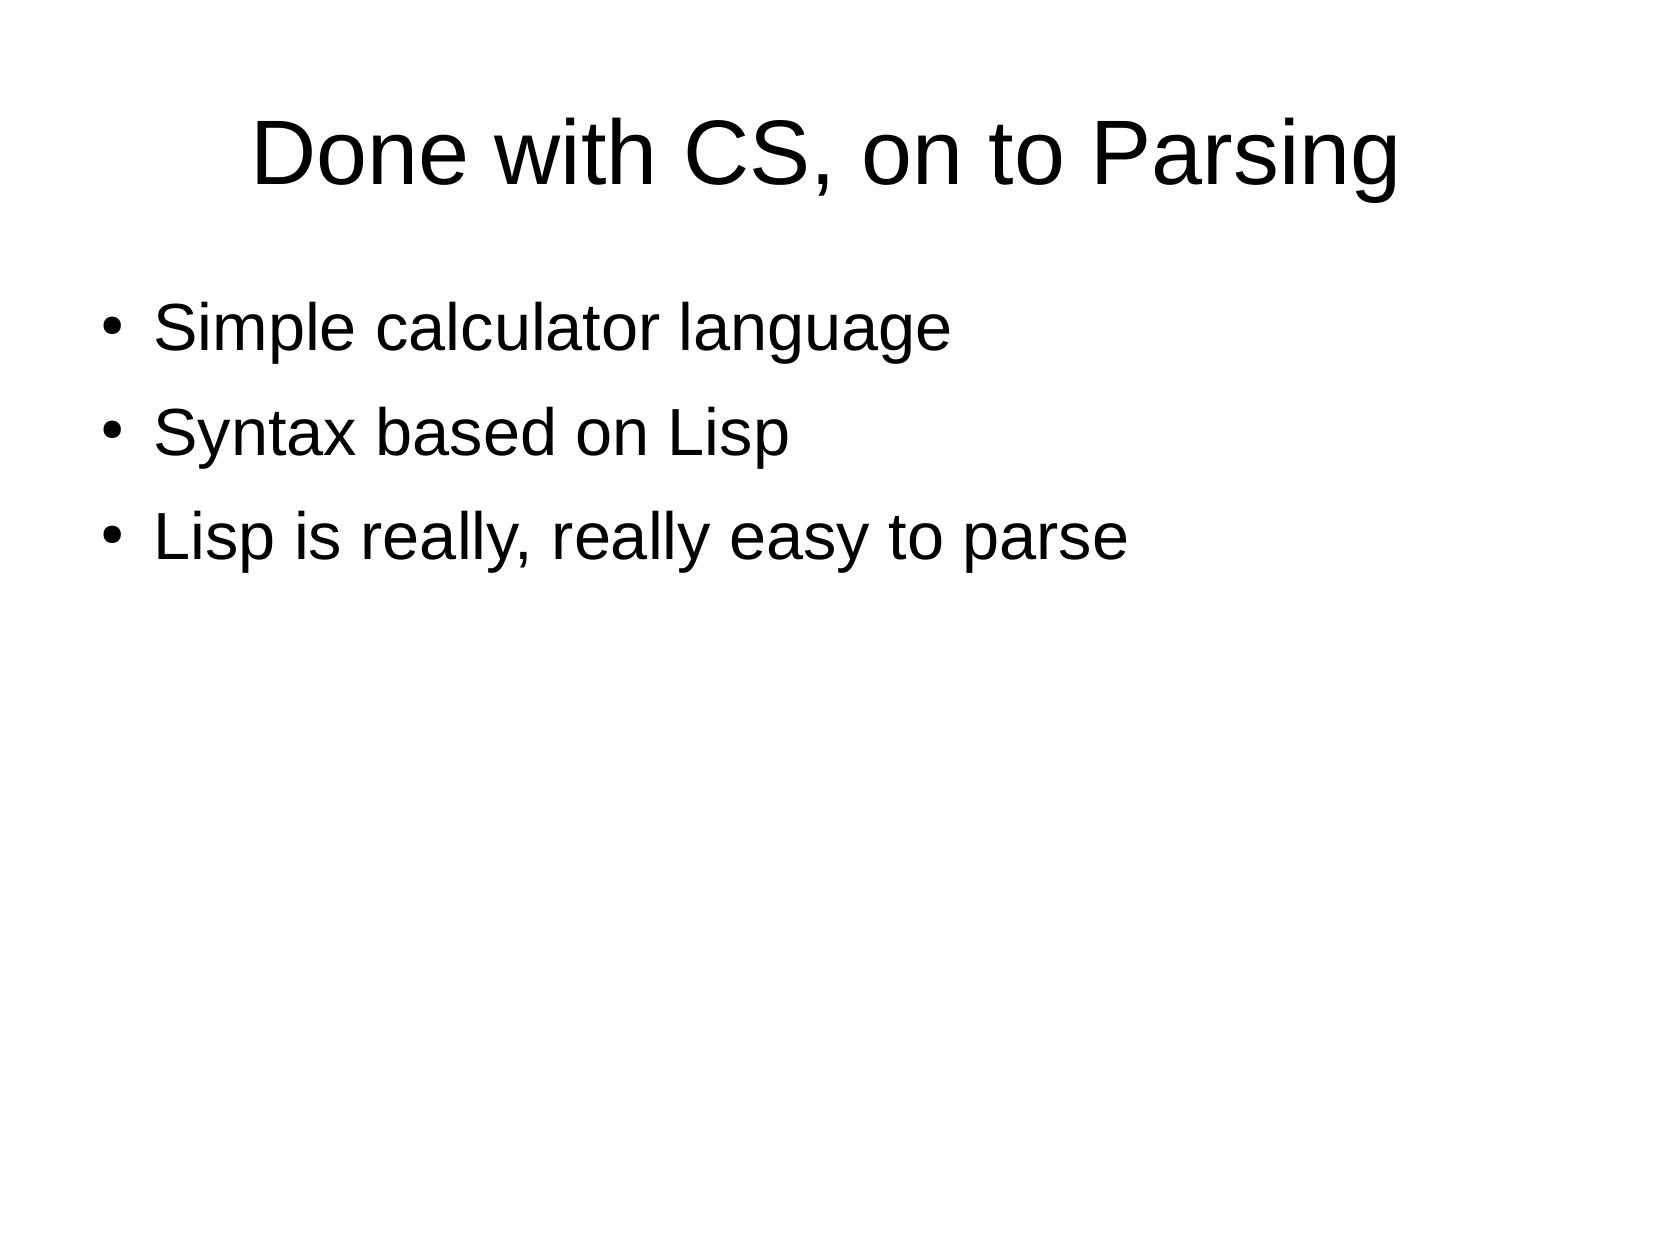

# Done with CS, on to Parsing
Simple calculator language
Syntax based on Lisp
Lisp is really, really easy to parse